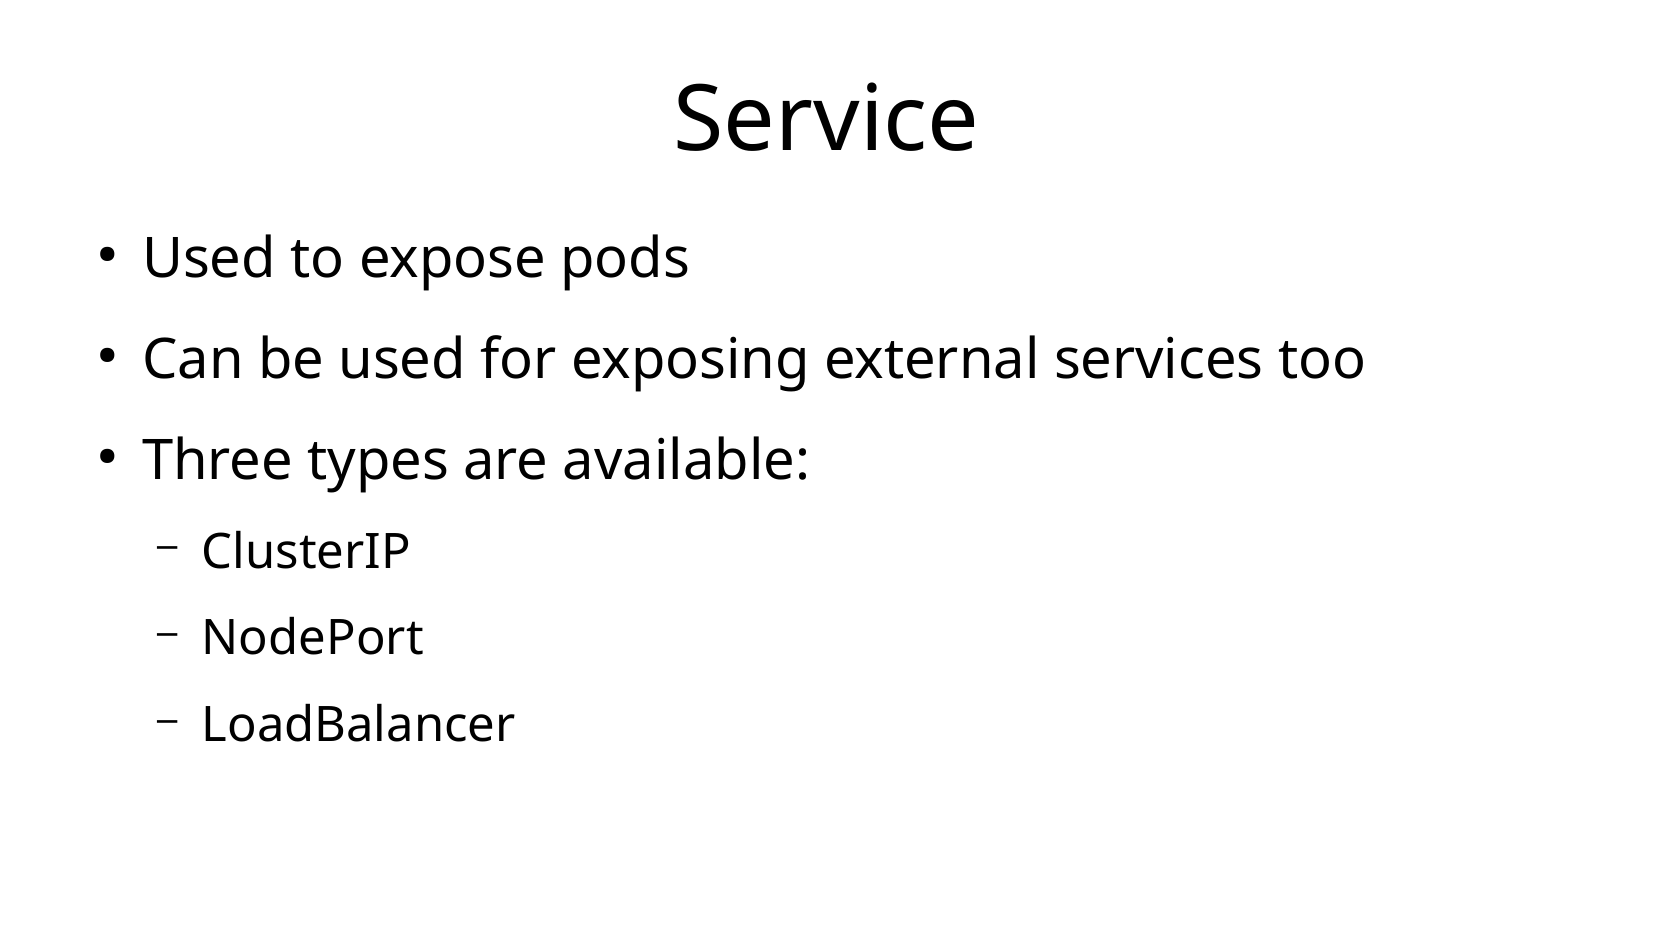

# Service
Used to expose pods
Can be used for exposing external services too
Three types are available:
ClusterIP
NodePort
LoadBalancer